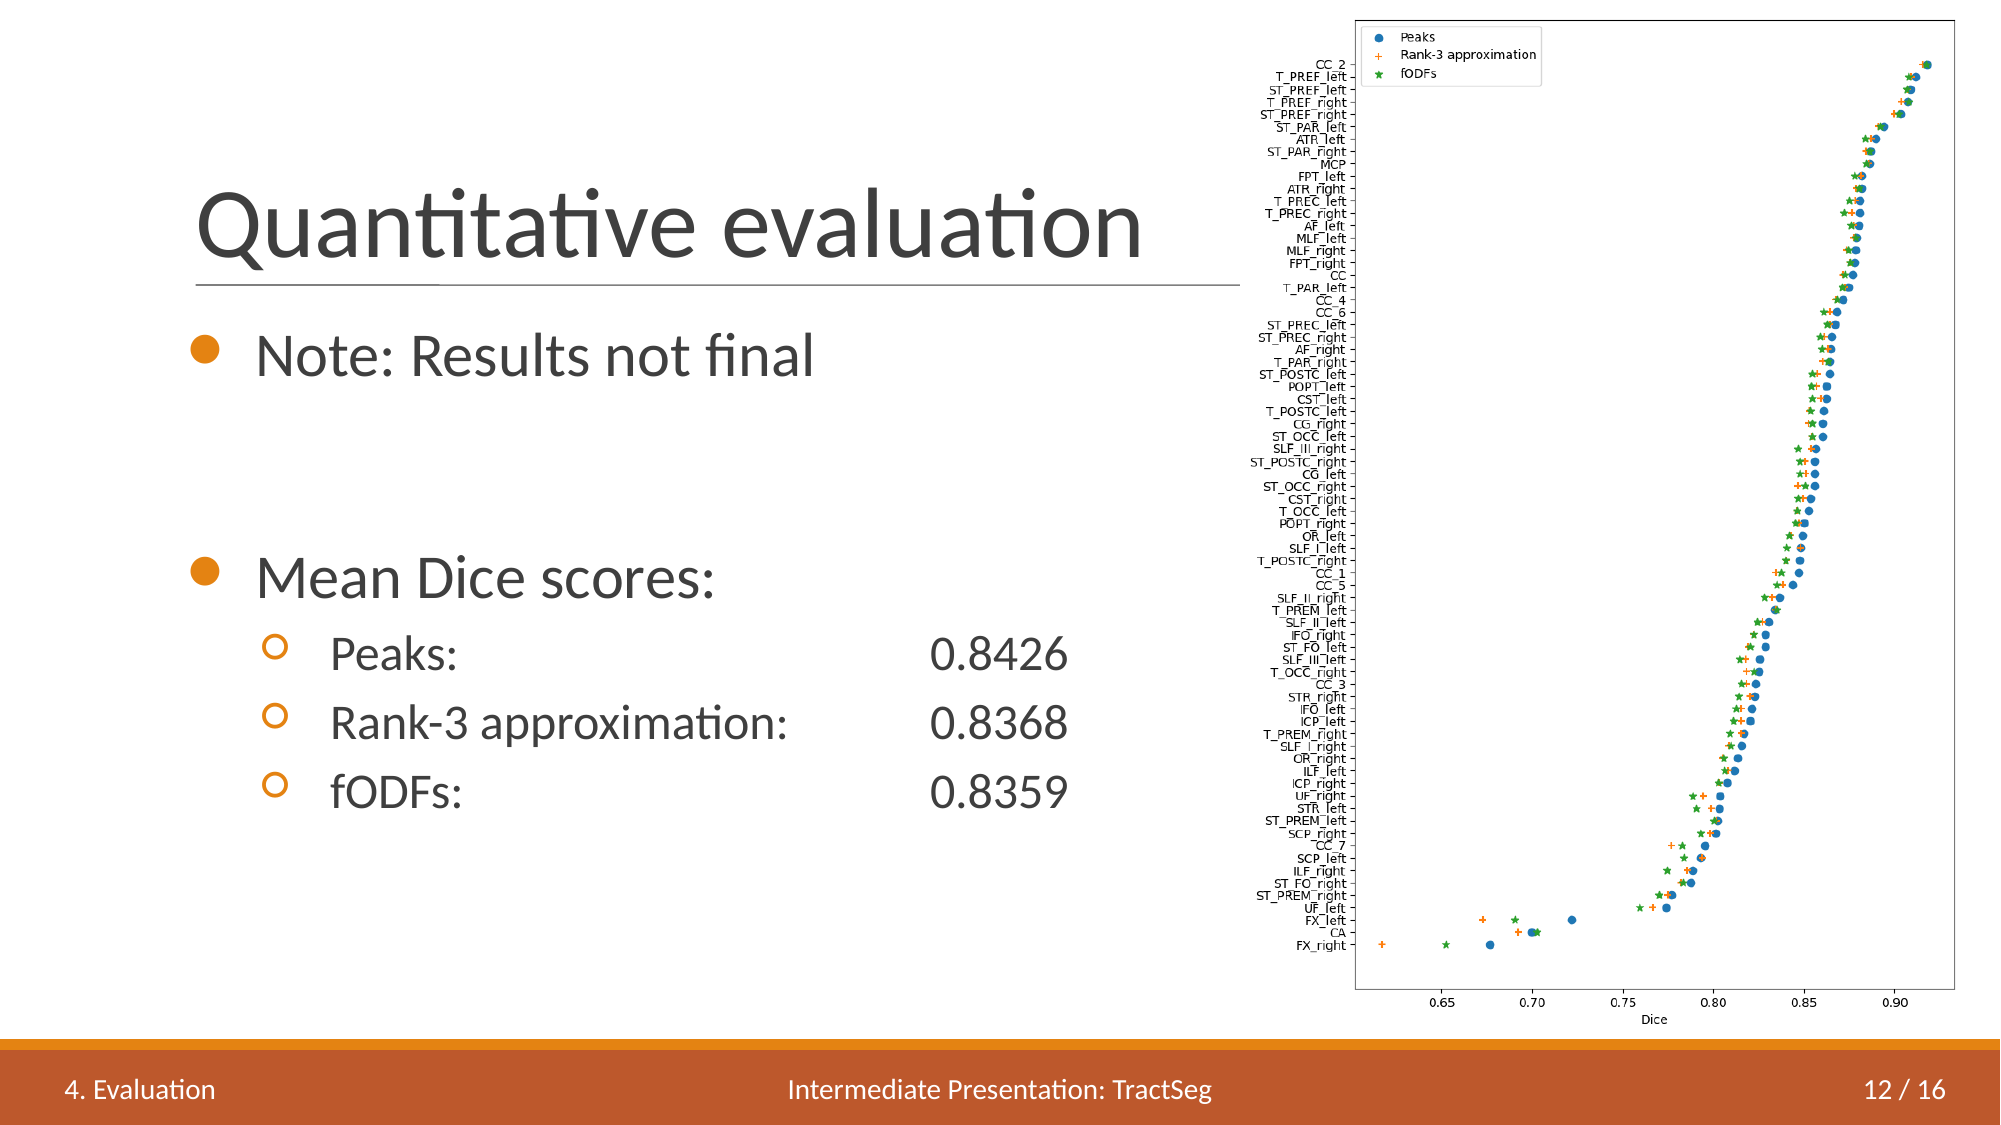

# Quantitative evaluation
Note: Results not final
Mean Dice scores:
Peaks: 							0.8426
Rank-3 approximation: 		0.8368
fODFs: 							0.8359
4. Evaluation
Intermediate Presentation: TractSeg